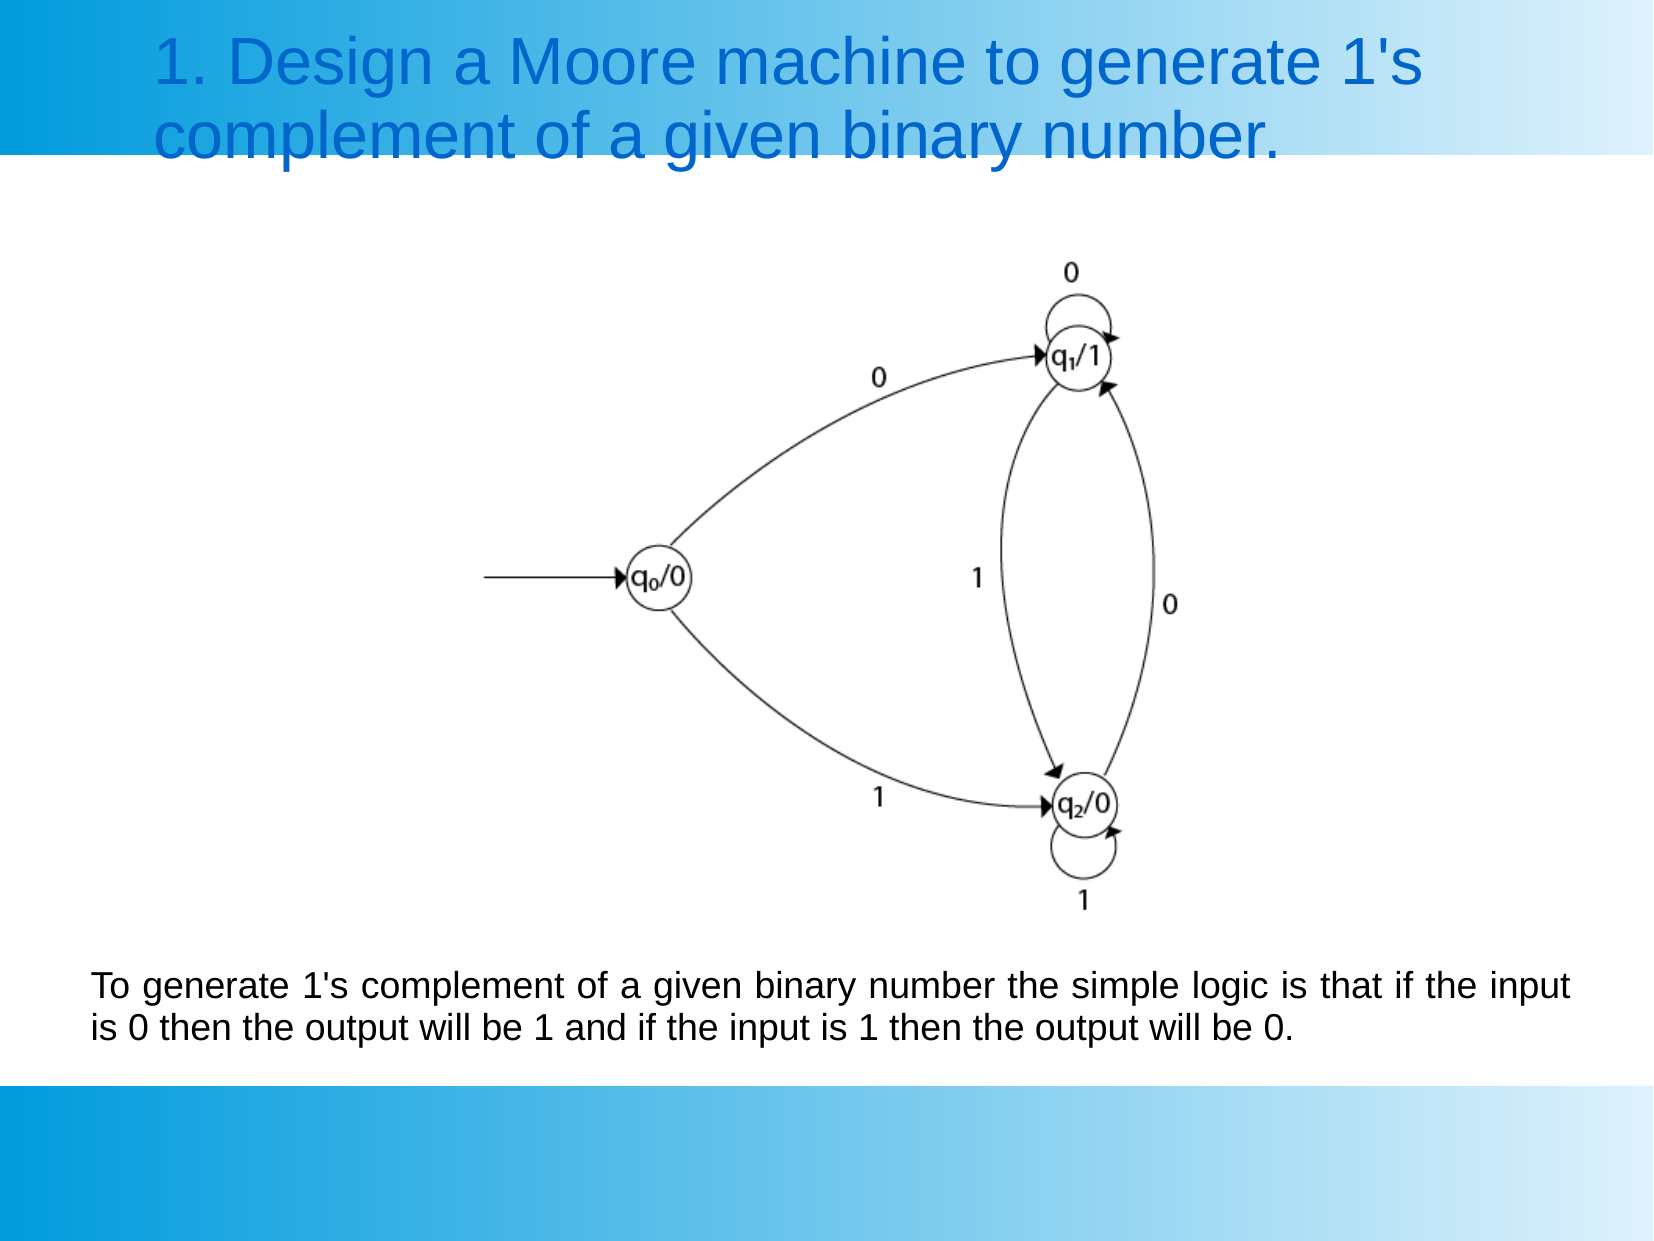

# 1. Design a Moore machine to generate 1's complement of a given binary number.
To generate 1's complement of a given binary number the simple logic is that if the input is 0 then the output will be 1 and if the input is 1 then the output will be 0.